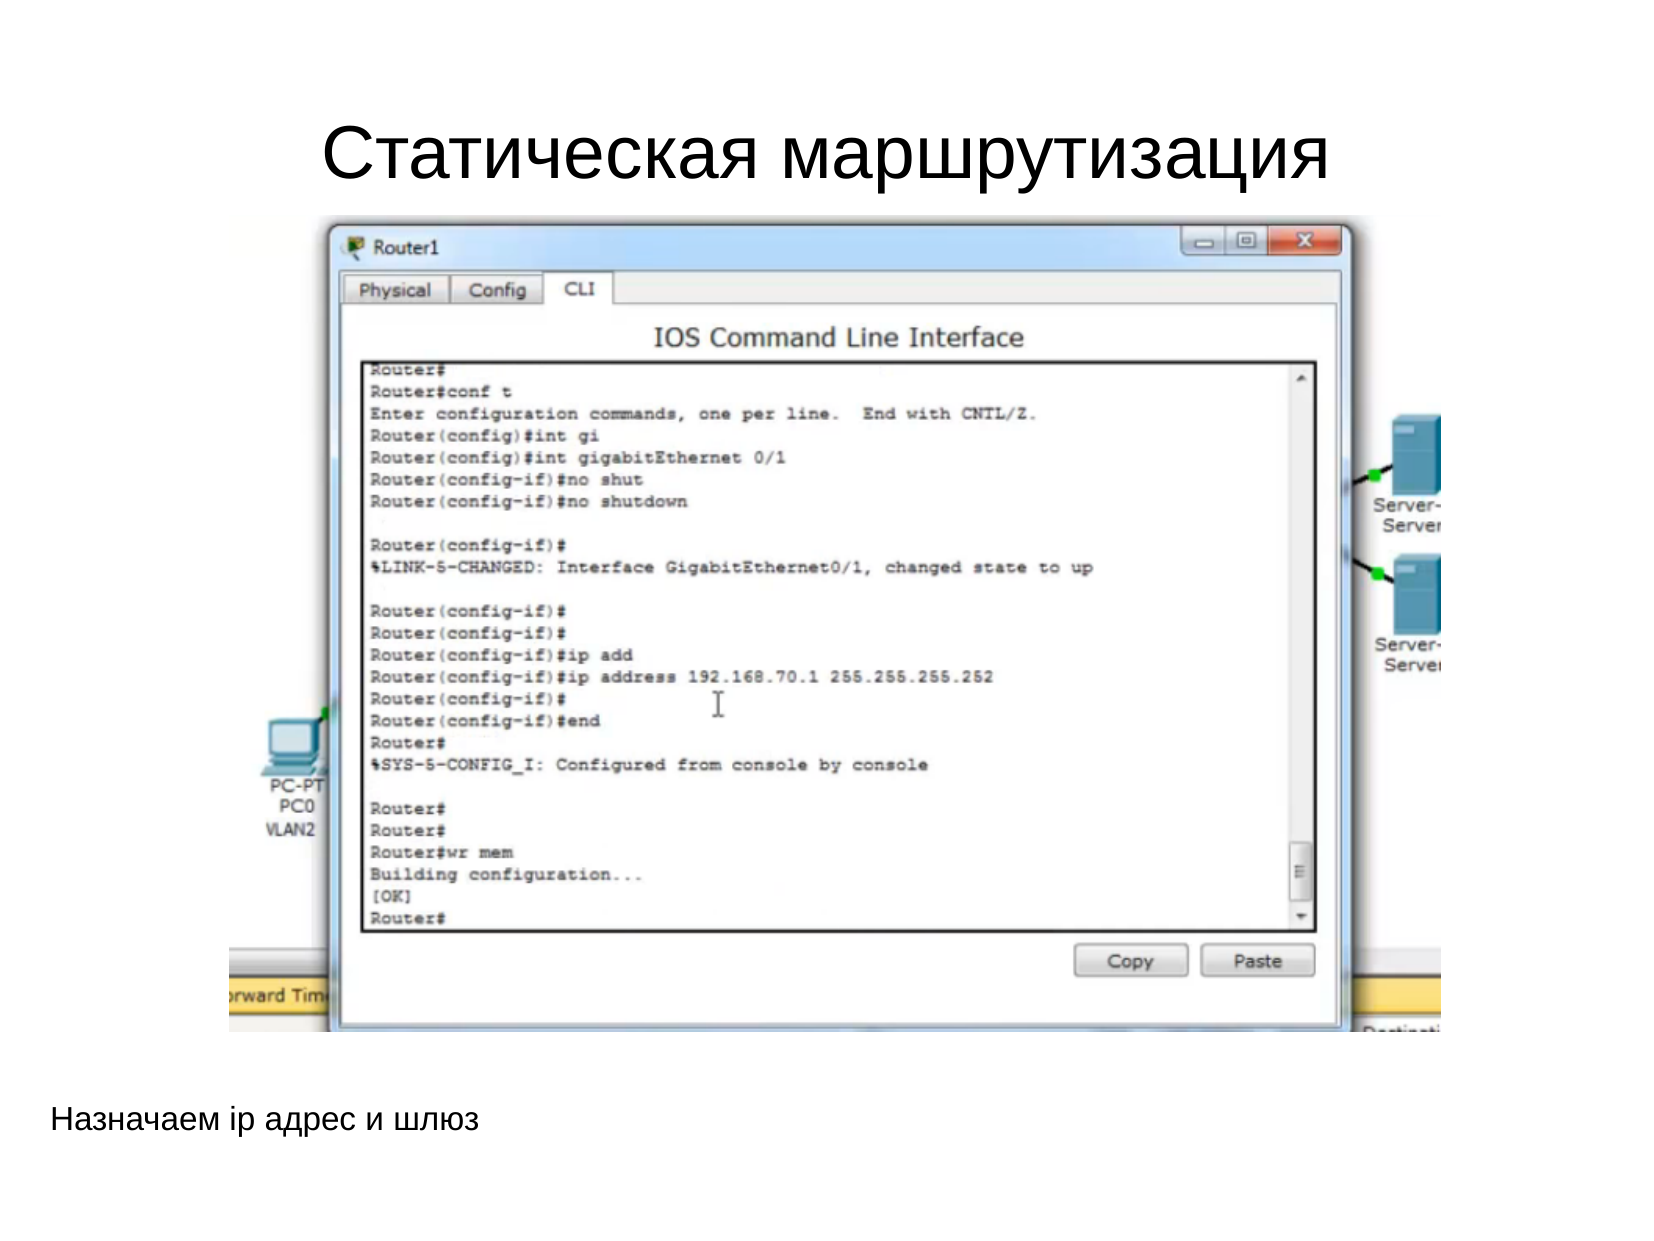

# Статическая маршрутизация
Назначаем ip адрес и шлюз